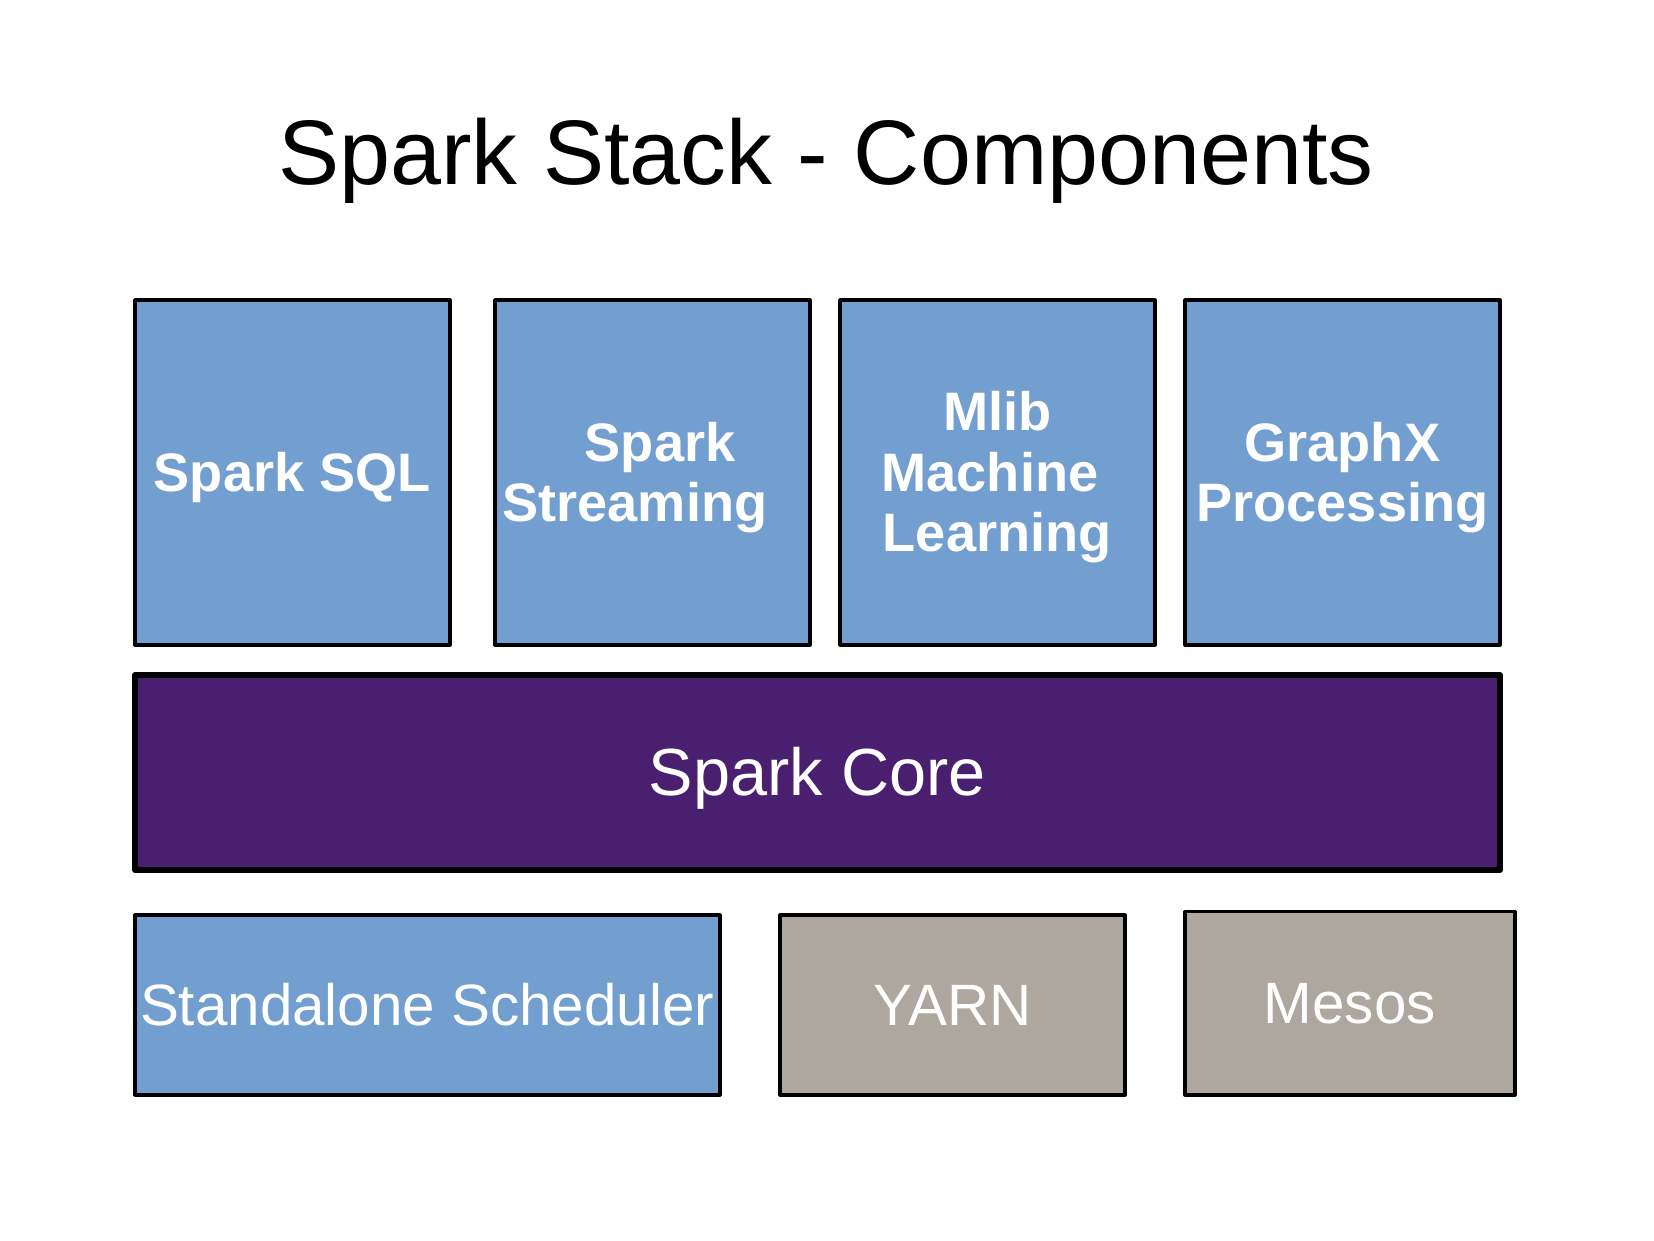

# Spark Stack - Components
Spark SQL
 Spark
Streaming
Mlib
Machine
Learning
GraphX
Processing
Spark Core
Mesos
Standalone Scheduler
YARN